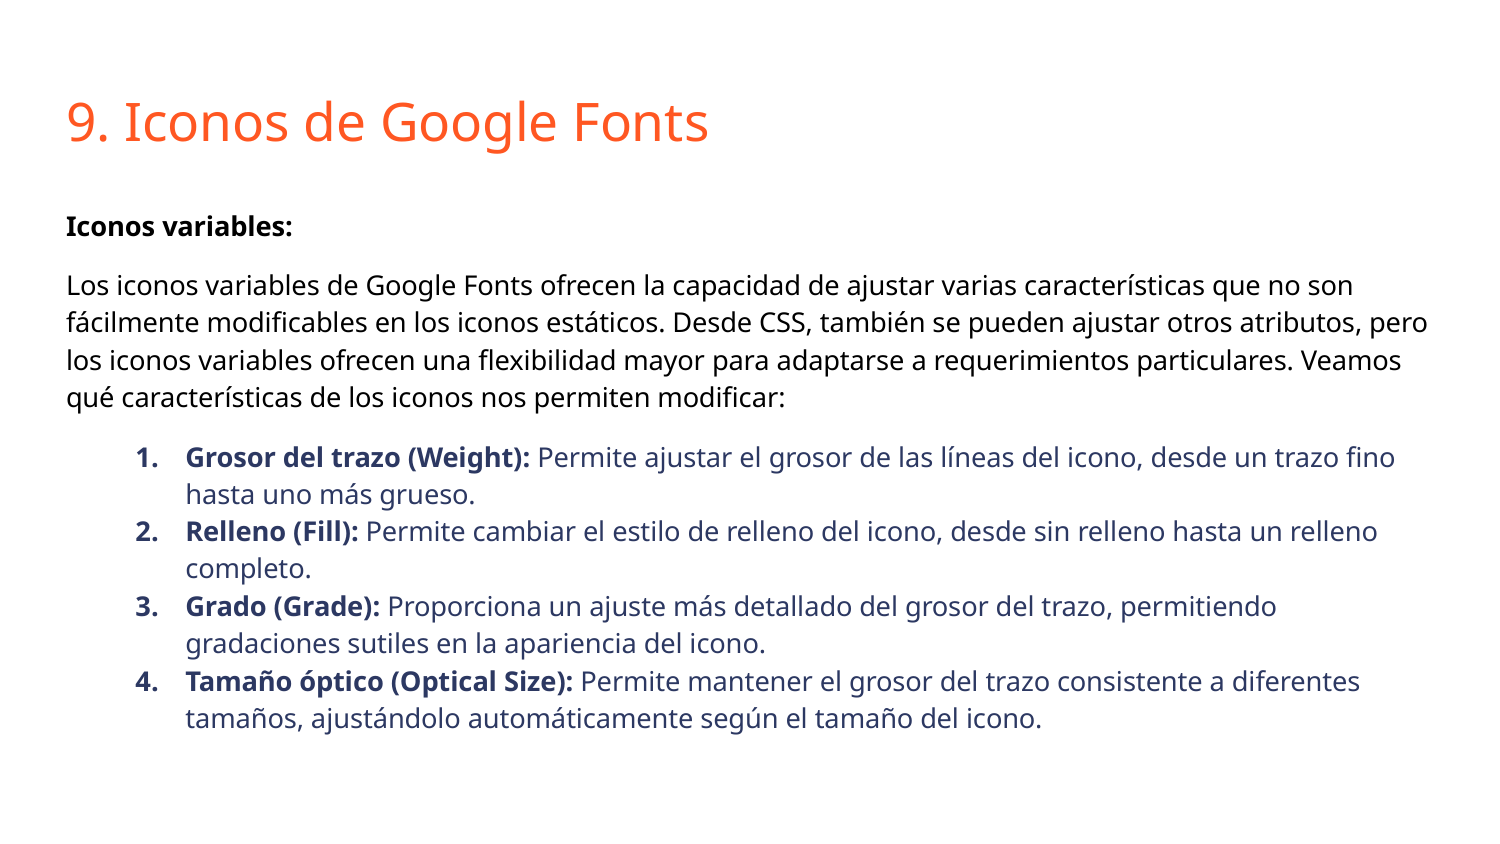

# 9. Iconos de Google Fonts
Iconos variables:
Los iconos variables de Google Fonts ofrecen la capacidad de ajustar varias características que no son fácilmente modificables en los iconos estáticos. Desde CSS, también se pueden ajustar otros atributos, pero los iconos variables ofrecen una flexibilidad mayor para adaptarse a requerimientos particulares. Veamos qué características de los iconos nos permiten modificar:
Grosor del trazo (Weight): Permite ajustar el grosor de las líneas del icono, desde un trazo fino hasta uno más grueso.
Relleno (Fill): Permite cambiar el estilo de relleno del icono, desde sin relleno hasta un relleno completo.
Grado (Grade): Proporciona un ajuste más detallado del grosor del trazo, permitiendo gradaciones sutiles en la apariencia del icono.
Tamaño óptico (Optical Size): Permite mantener el grosor del trazo consistente a diferentes tamaños, ajustándolo automáticamente según el tamaño del icono.